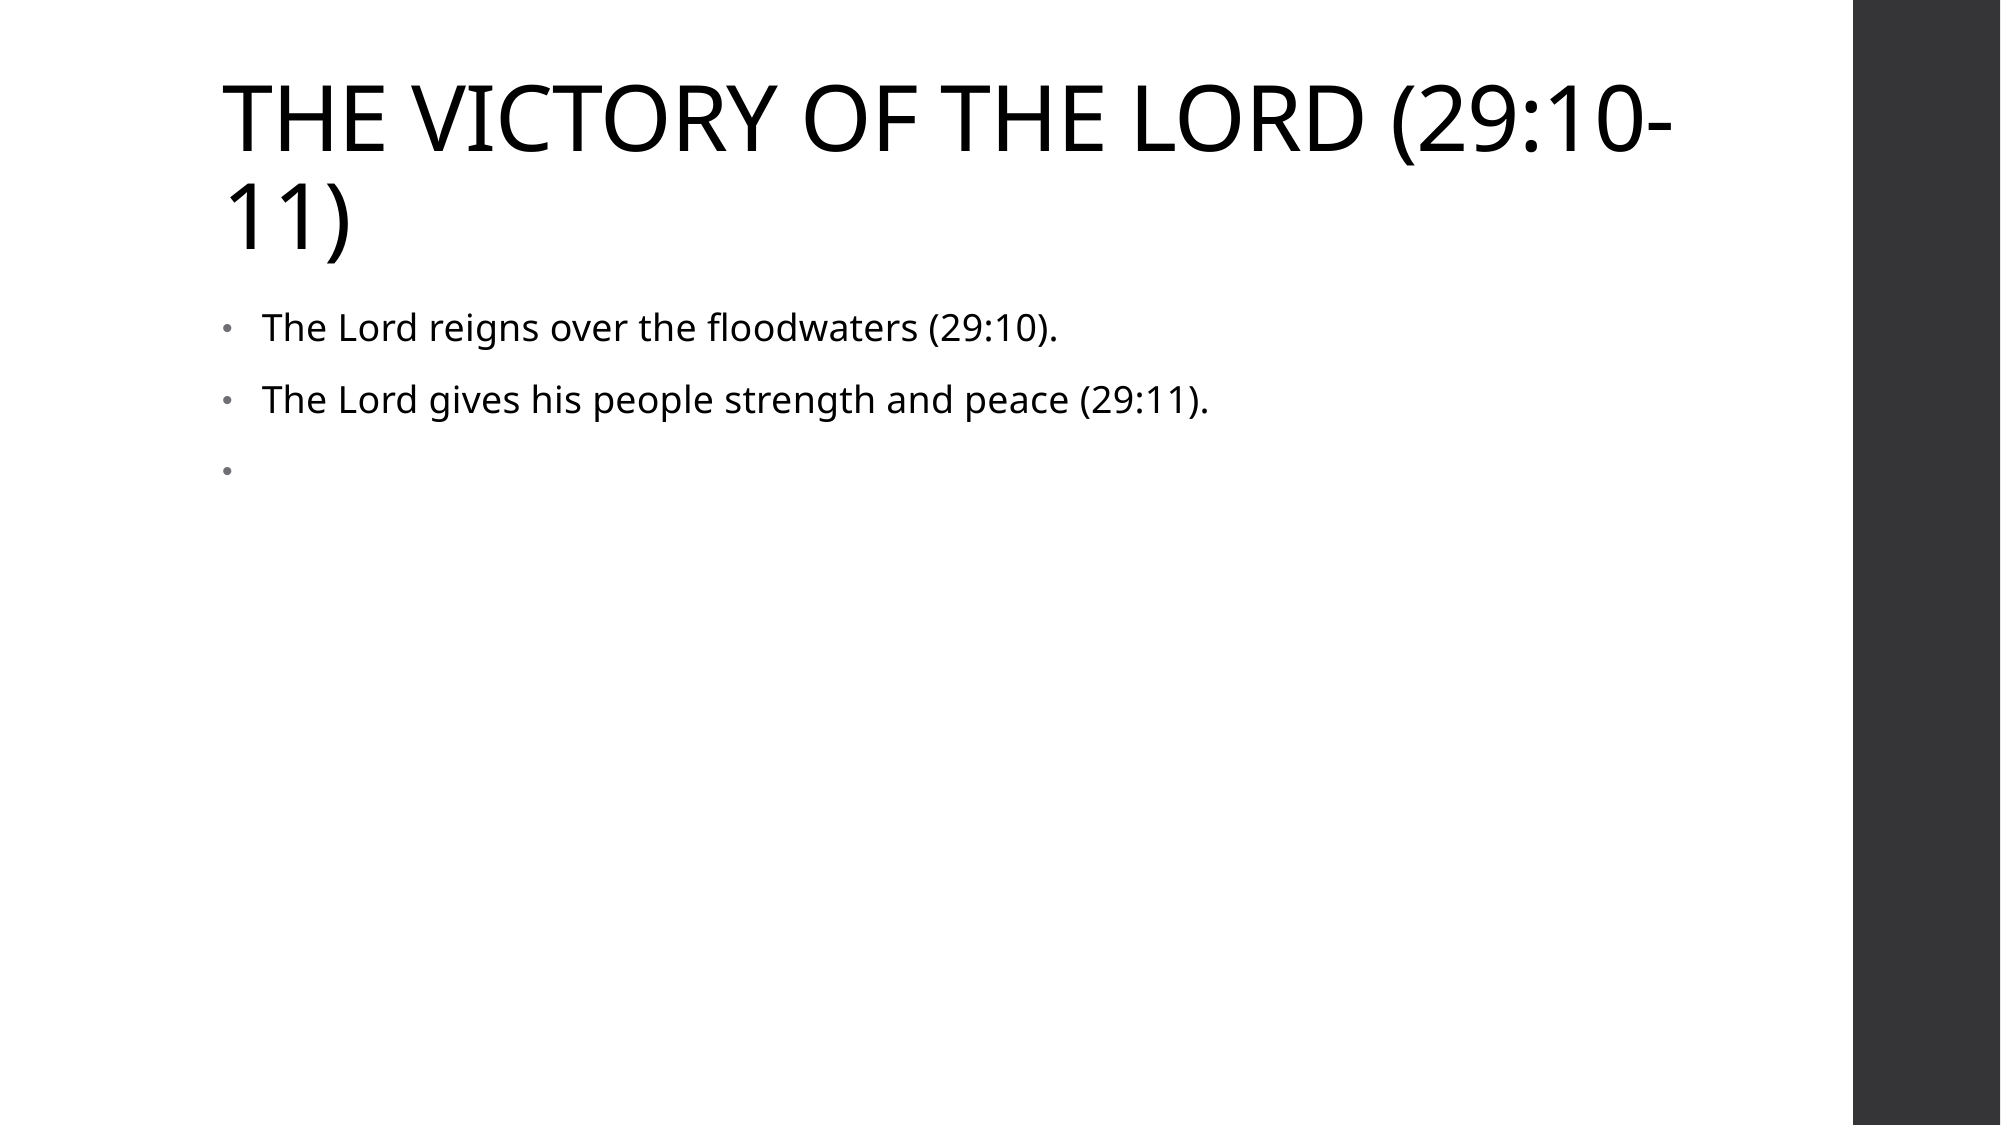

# THE VICTORY OF THE LORD (29:10-11)
 The Lord reigns over the floodwaters (29:10).
 The Lord gives his people strength and peace (29:11).